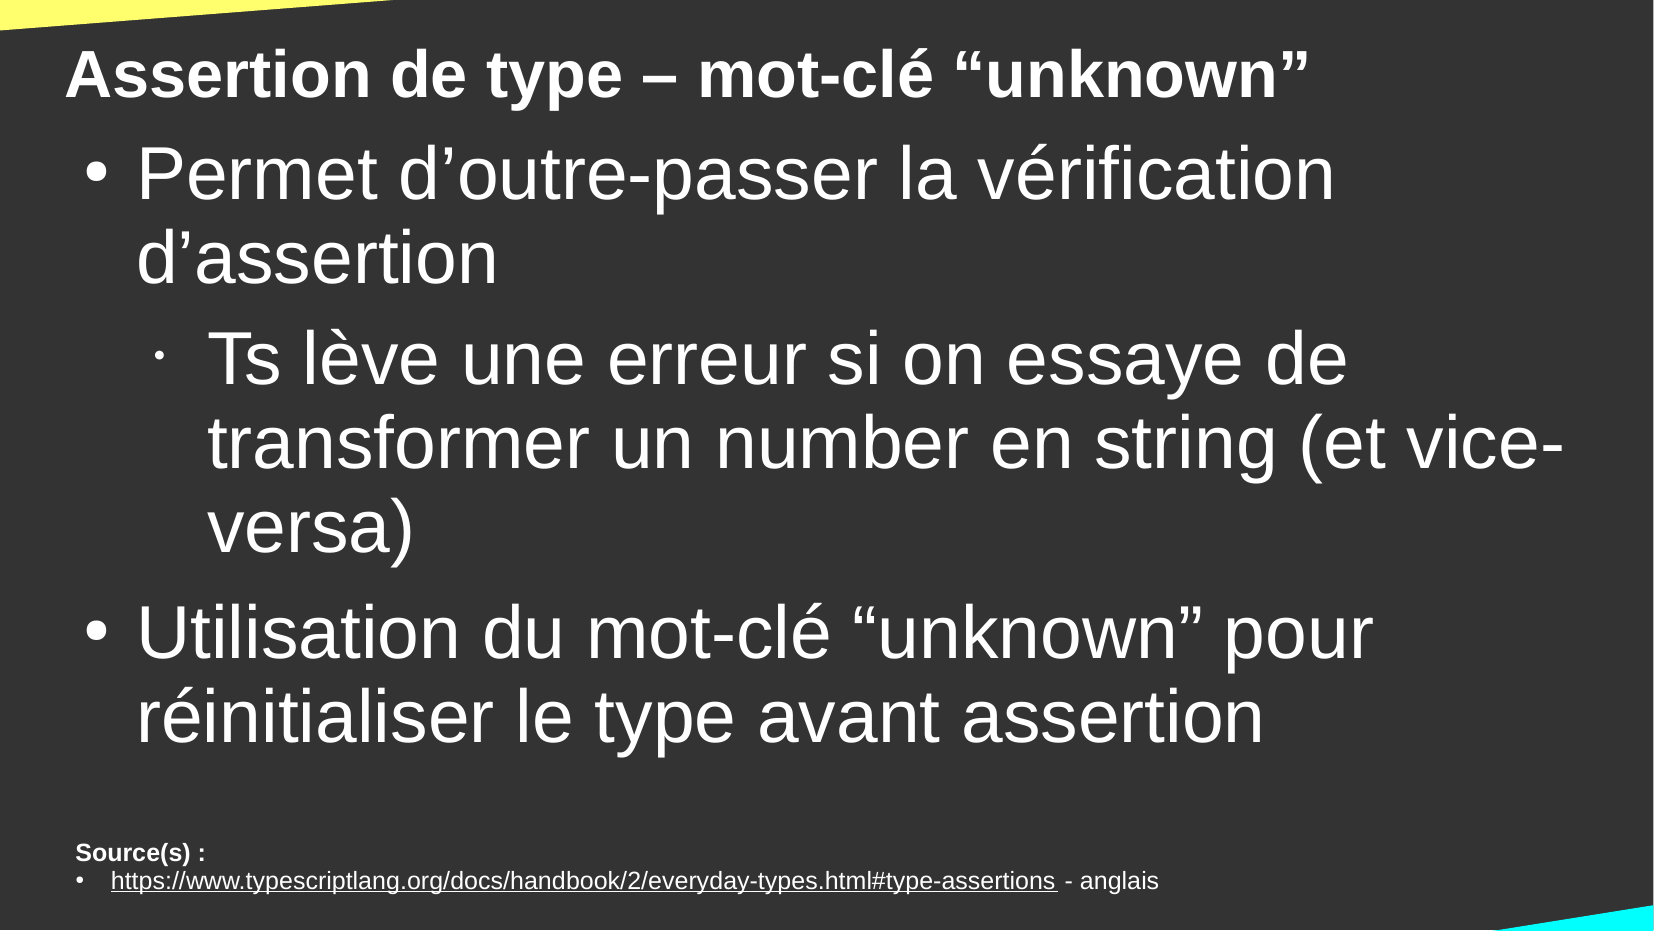

# Assertion de type – mot-clé “unknown”
Permet d’outre-passer la vérification d’assertion
Ts lève une erreur si on essaye de transformer un number en string (et vice-versa)
Utilisation du mot-clé “unknown” pour réinitialiser le type avant assertion
Source(s) :
https://www.typescriptlang.org/docs/handbook/2/everyday-types.html#type-assertions - anglais